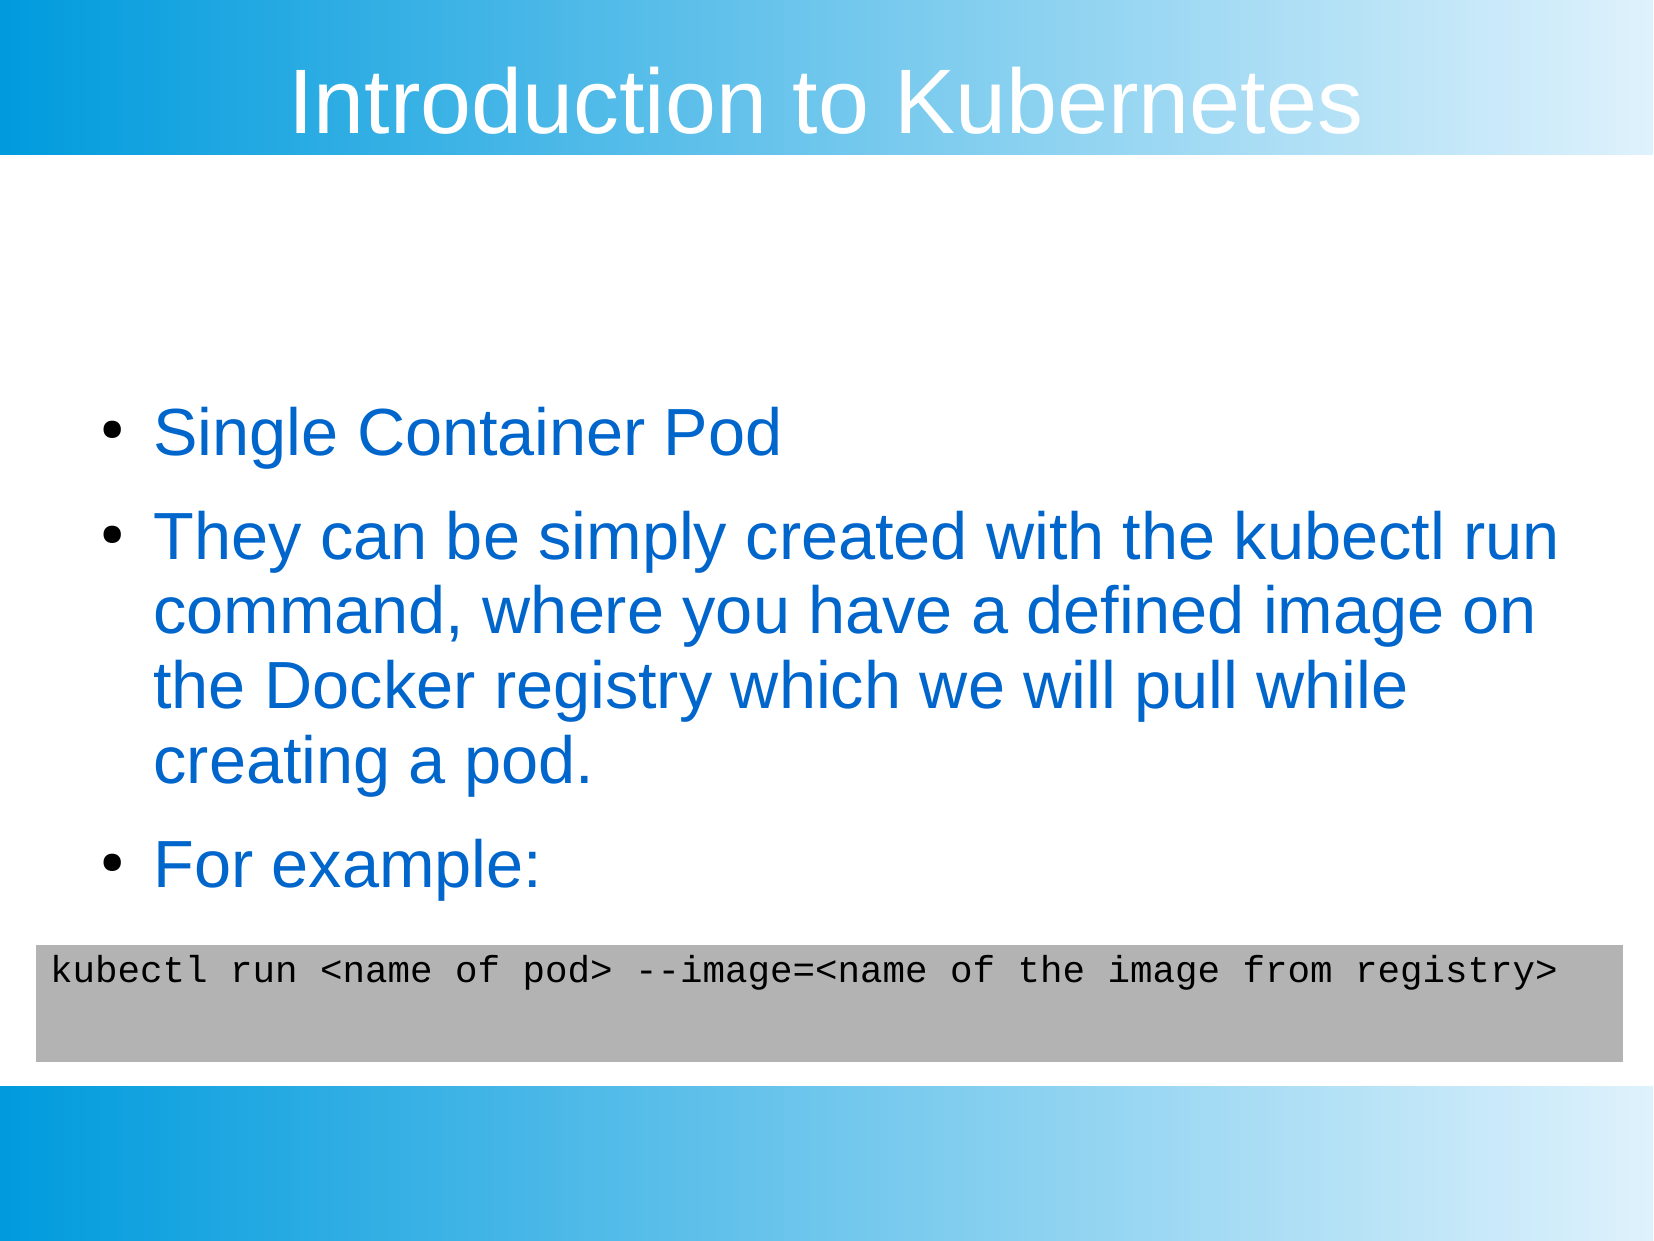

# Introduction to Kubernetes
Single Container Pod
They can be simply created with the kubectl run command, where you have a defined image on the Docker registry which we will pull while creating a pod.
For example:
| kubectl run <name of pod> --image=<name of the image from registry> |
| --- |